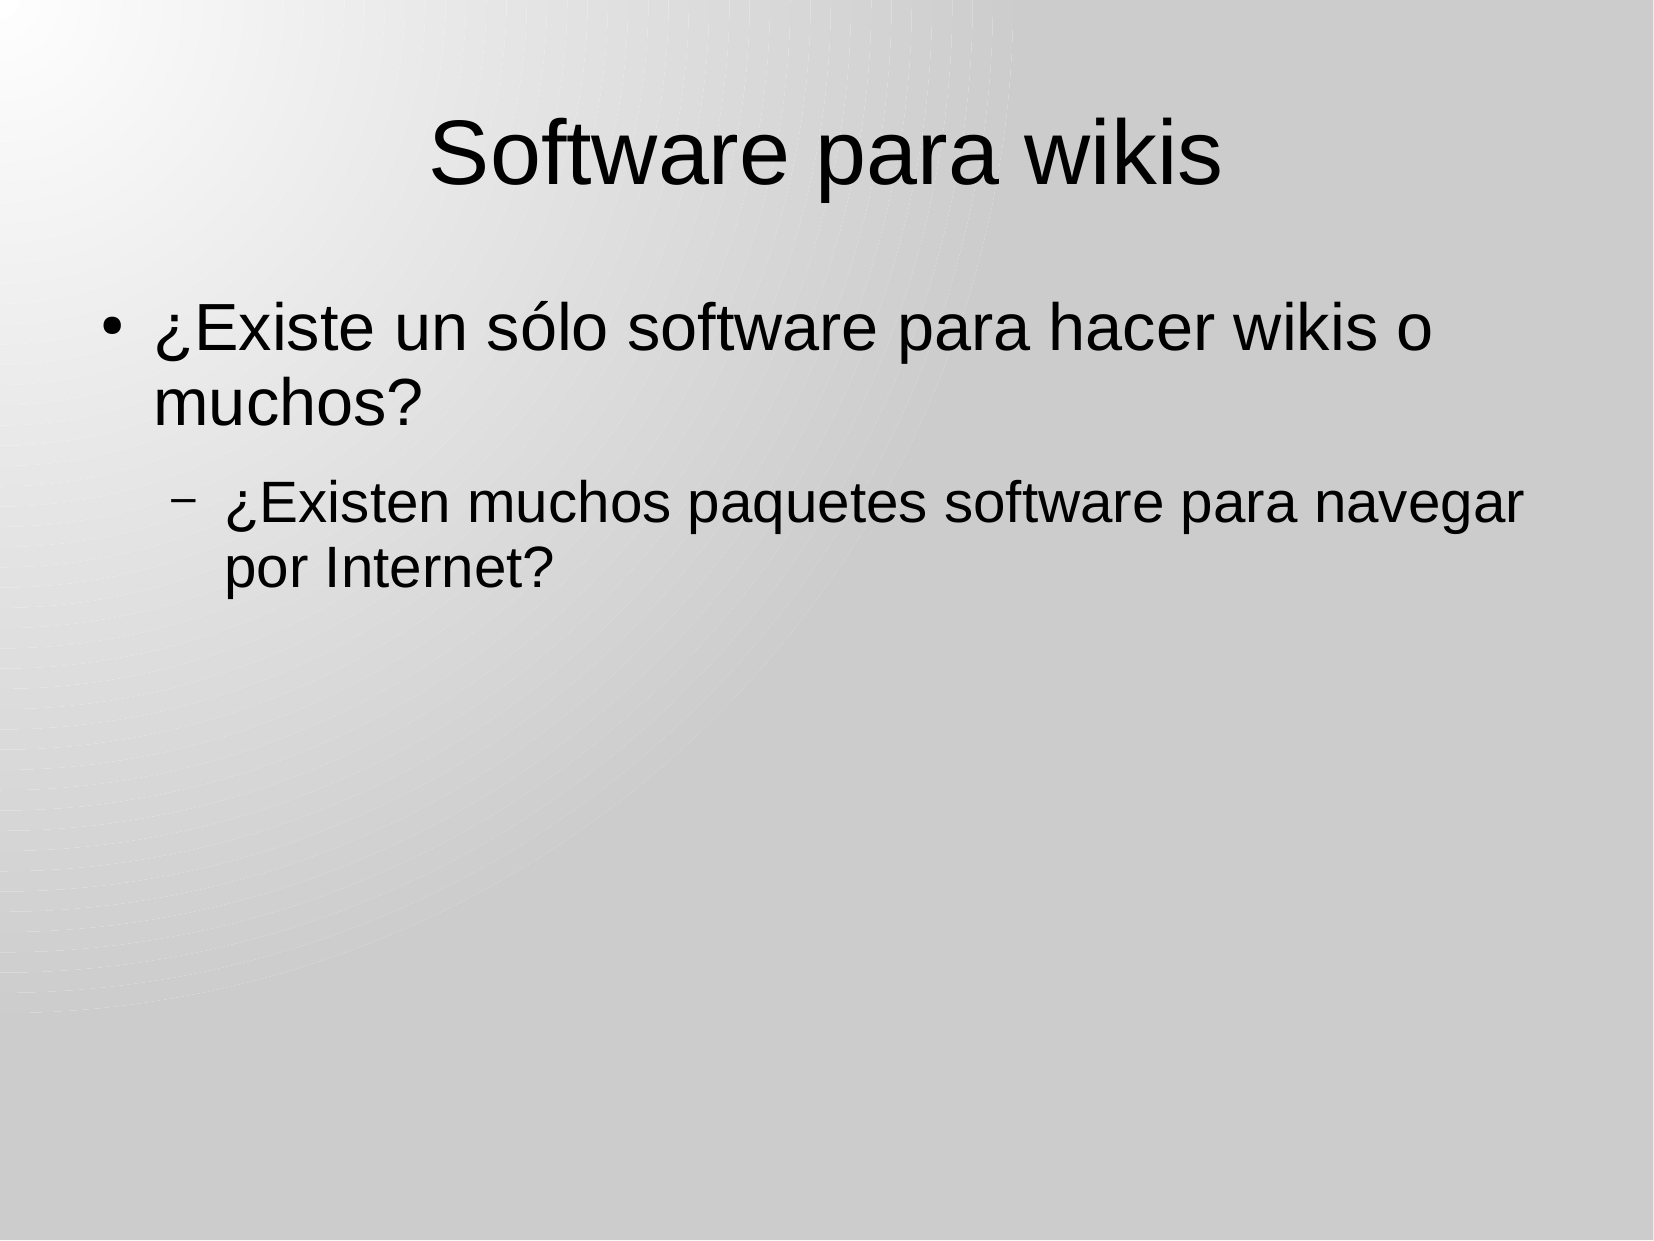

# Software para wikis
¿Existe un sólo software para hacer wikis o muchos?
¿Existen muchos paquetes software para navegar por Internet?